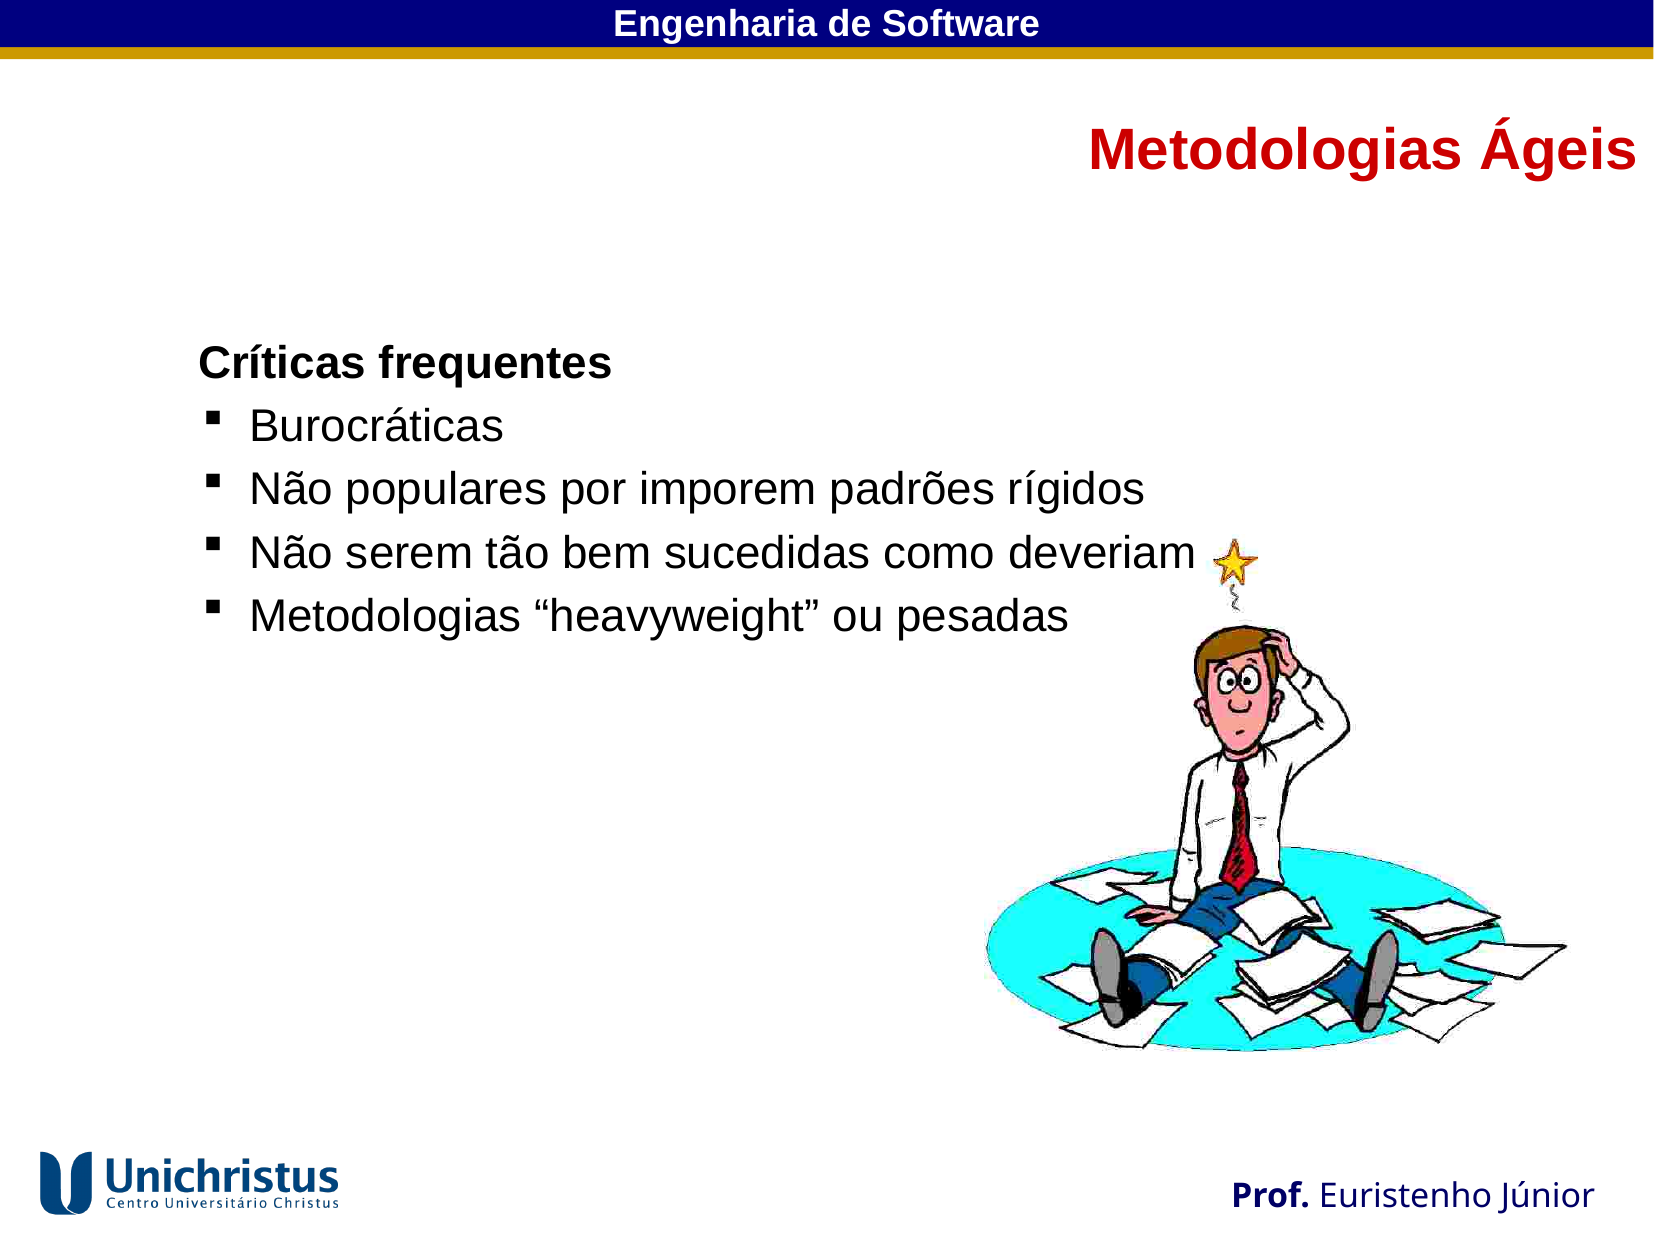

Engenharia de Software
Metodologias Ágeis
Críticas frequentes
Burocráticas
Não populares por imporem padrões rígidos
Não serem tão bem sucedidas como deveriam
Metodologias “heavyweight” ou pesadas
Prof. Euristenho Júnior